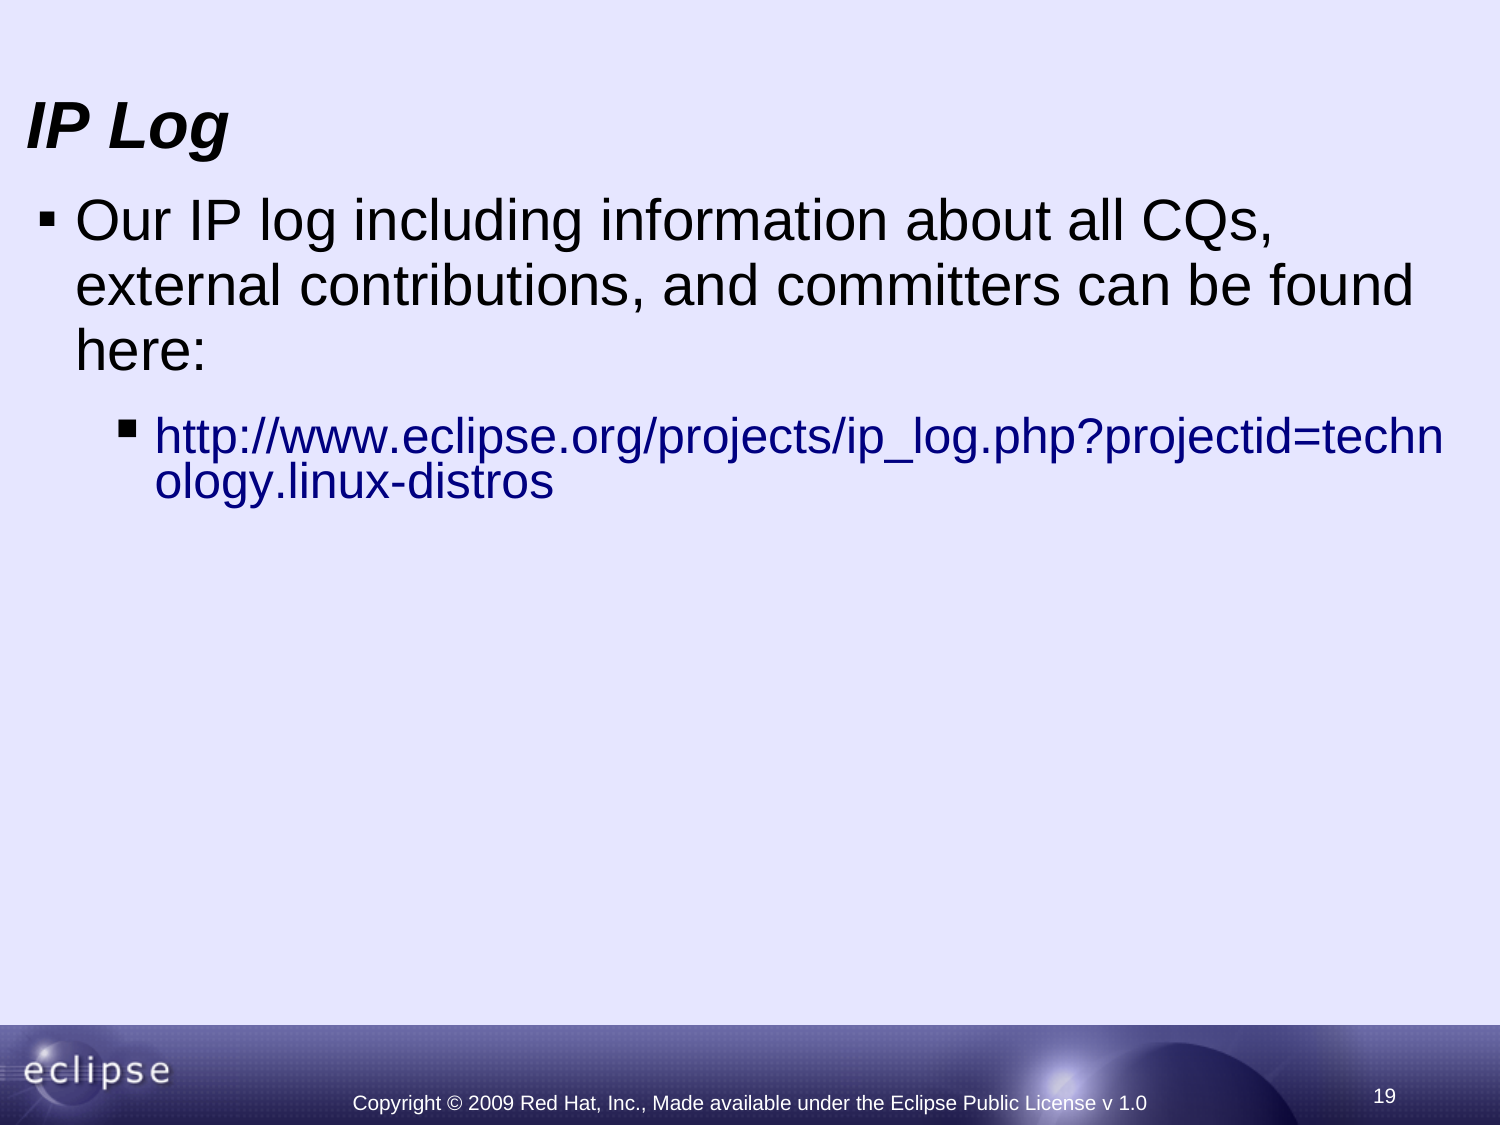

# IP Log
Our IP log including information about all CQs, external contributions, and committers can be found here:
http://www.eclipse.org/projects/ip_log.php?projectid=technology.linux-distros